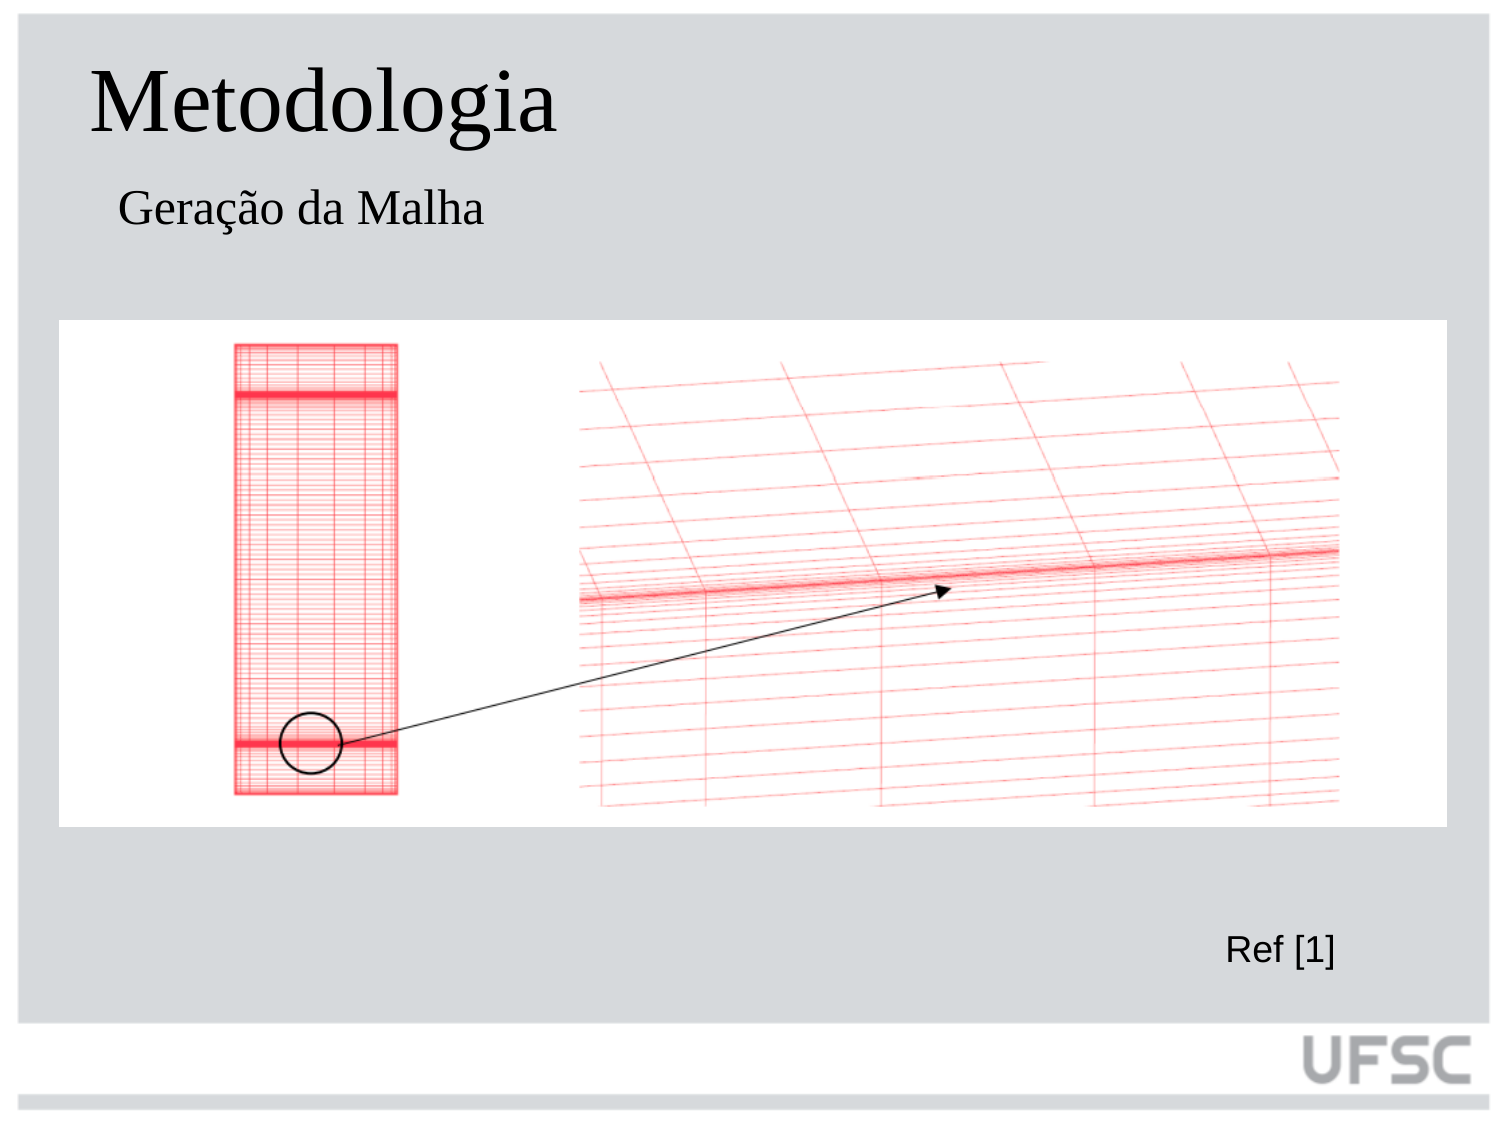

# Metodologia
Geração da Malha
Ref [1]